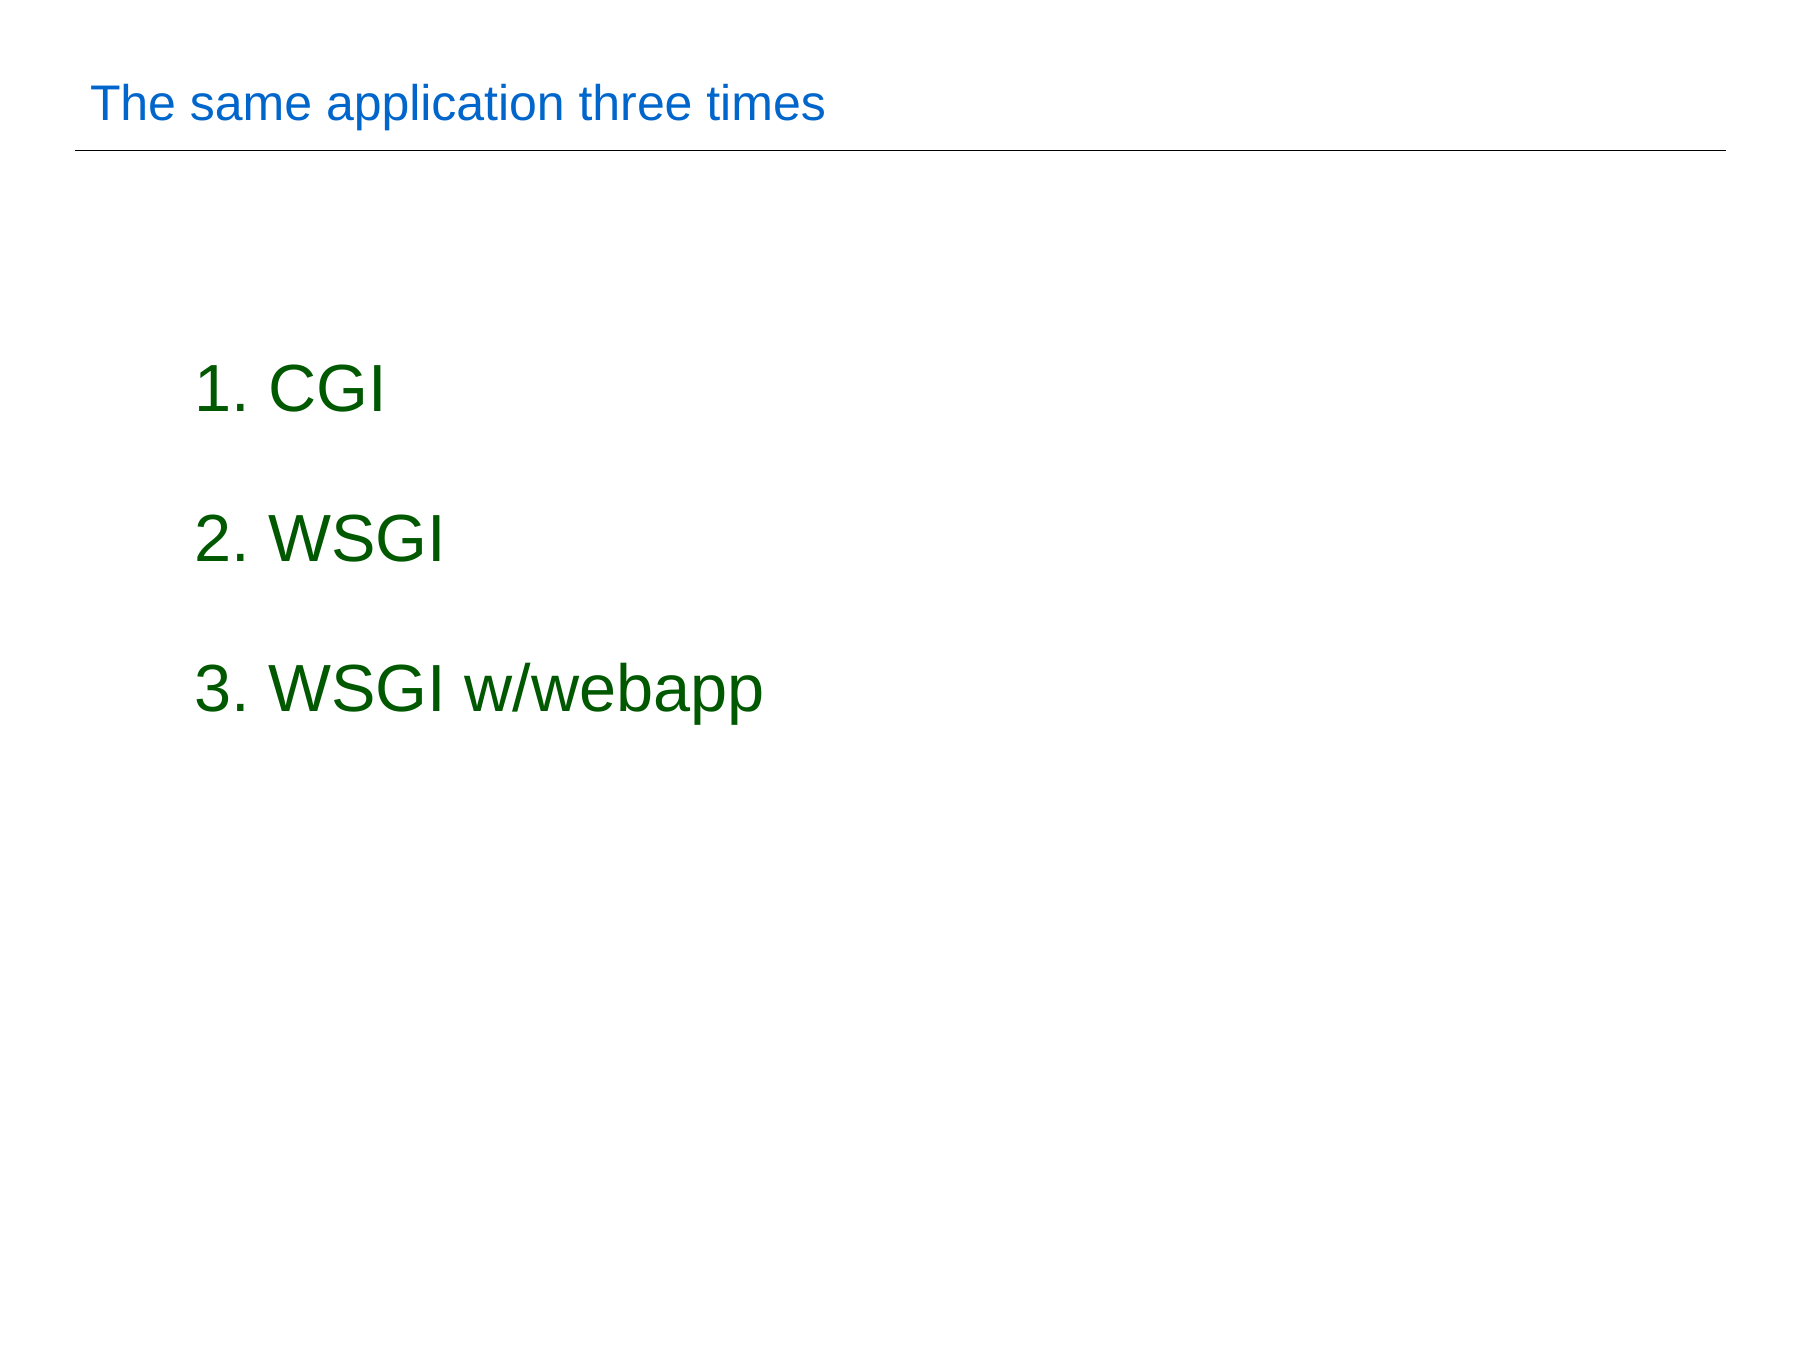

# The same application three times
1. CGI
2. WSGI
3. WSGI w/webapp